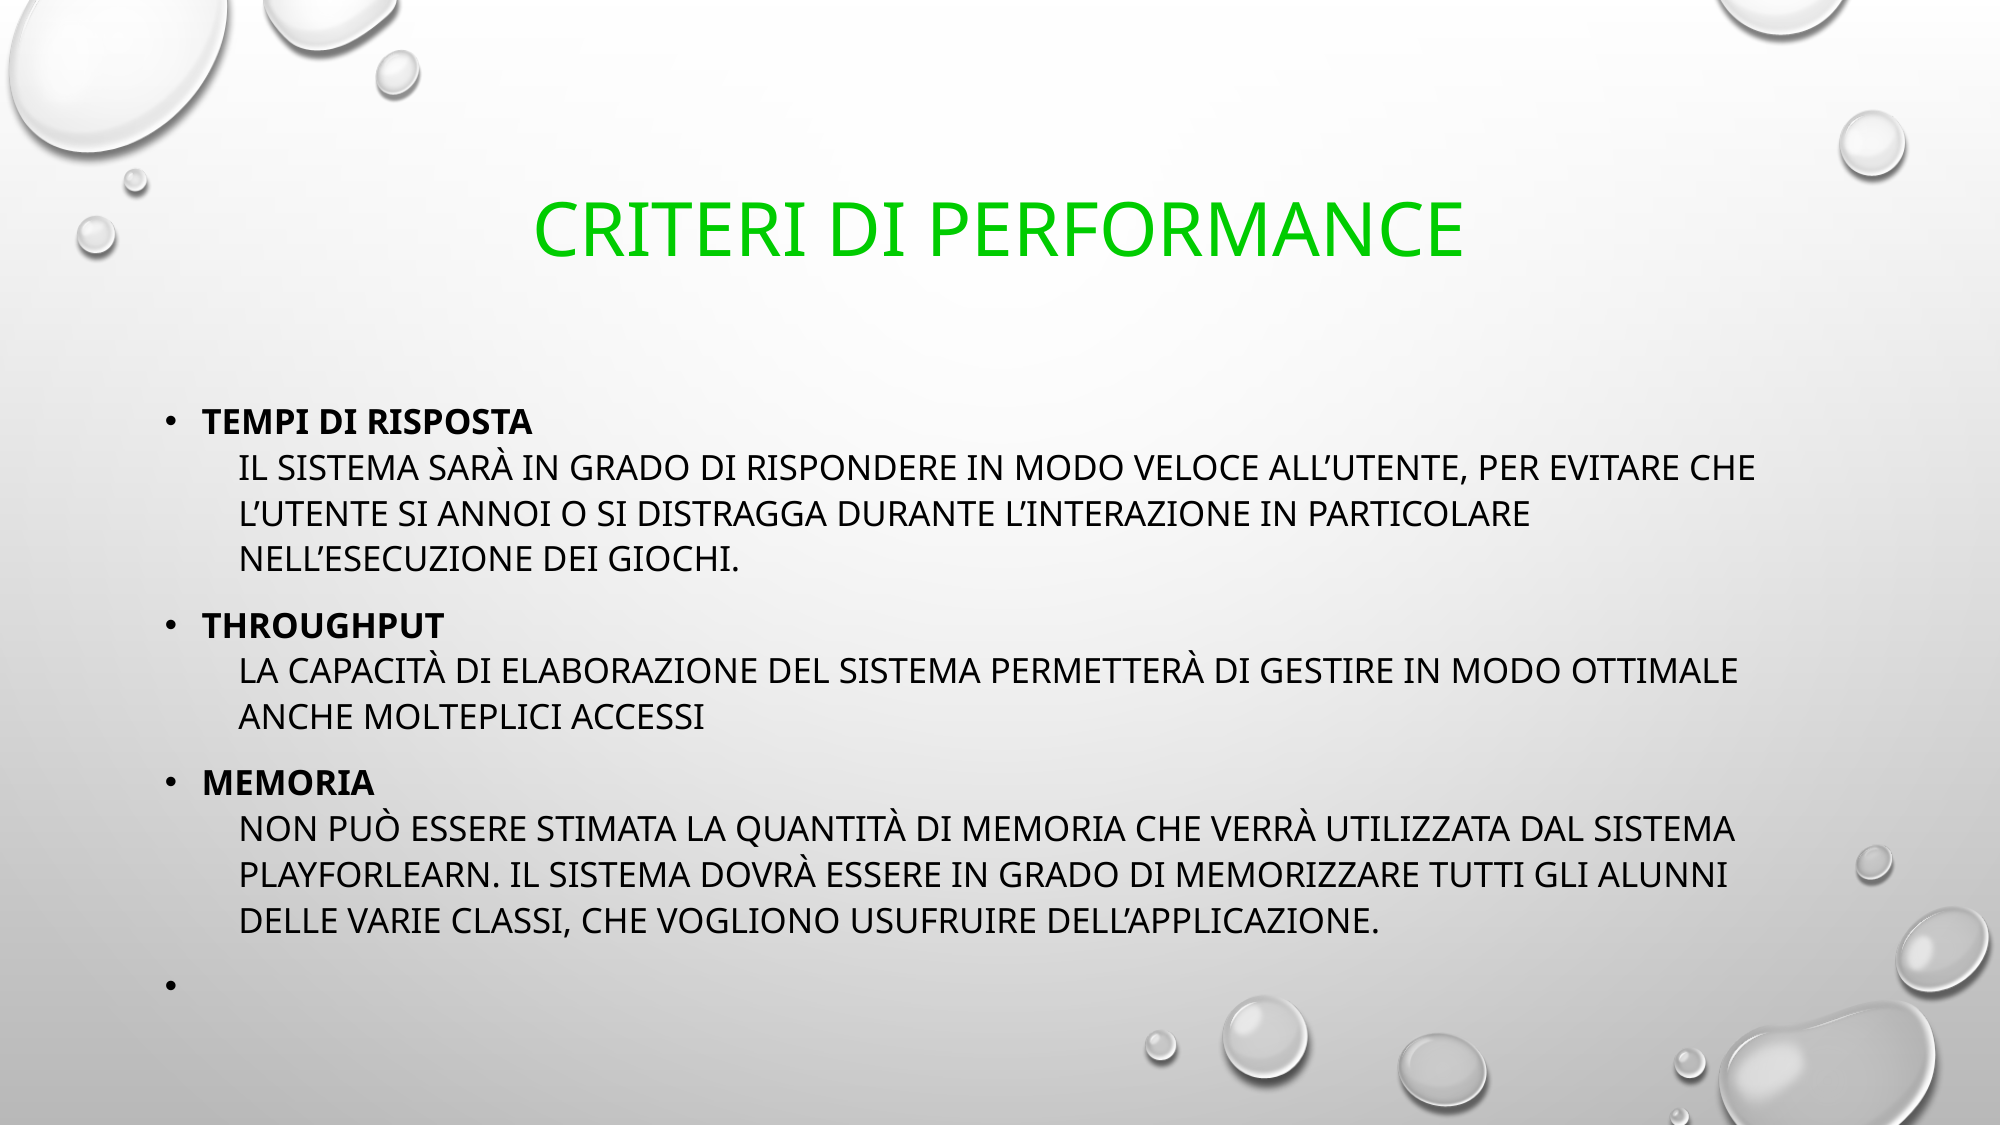

# Criteri di performance
Tempi di Risposta
Il sistema sarà in grado di rispondere in modo veloce all’utente, per evitare che l’utente si annoi o si distragga durante l’interazione in particolare nell’esecuzione dei giochi.
Throughput
La capacità di elaborazione del sistema permetterà di gestire in modo ottimale anche molteplici accessi
Memoria
Non può essere stimata la quantità di memoria che verrà utilizzata dal sistema PlayForLearn. Il sistema dovrà essere in grado di memorizzare tutti gli alunni delle varie classi, che vogliono usufruire dell’applicazione.